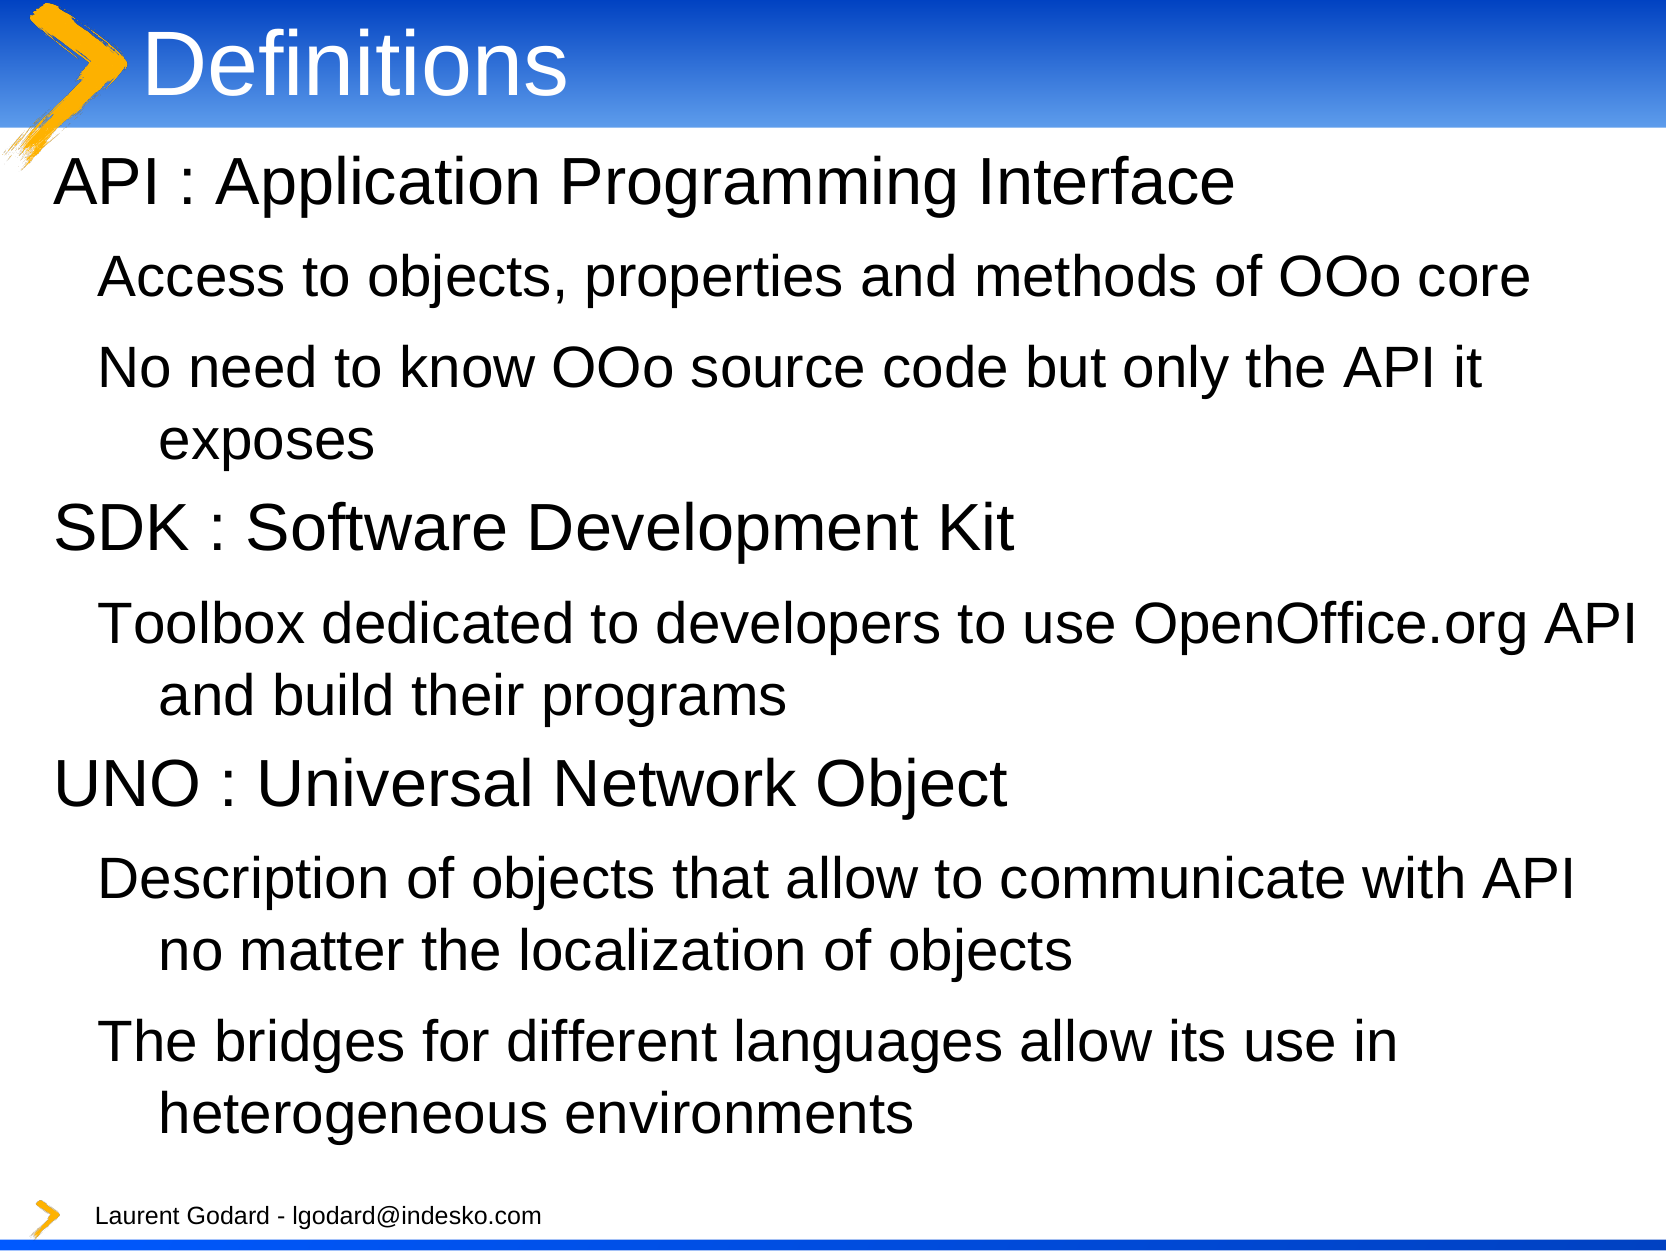

# Definitions
API : Application Programming Interface
Access to objects, properties and methods of OOo core
No need to know OOo source code but only the API it exposes
SDK : Software Development Kit
Toolbox dedicated to developers to use OpenOffice.org API and build their programs
UNO : Universal Network Object
Description of objects that allow to communicate with API no matter the localization of objects
The bridges for different languages allow its use in heterogeneous environments